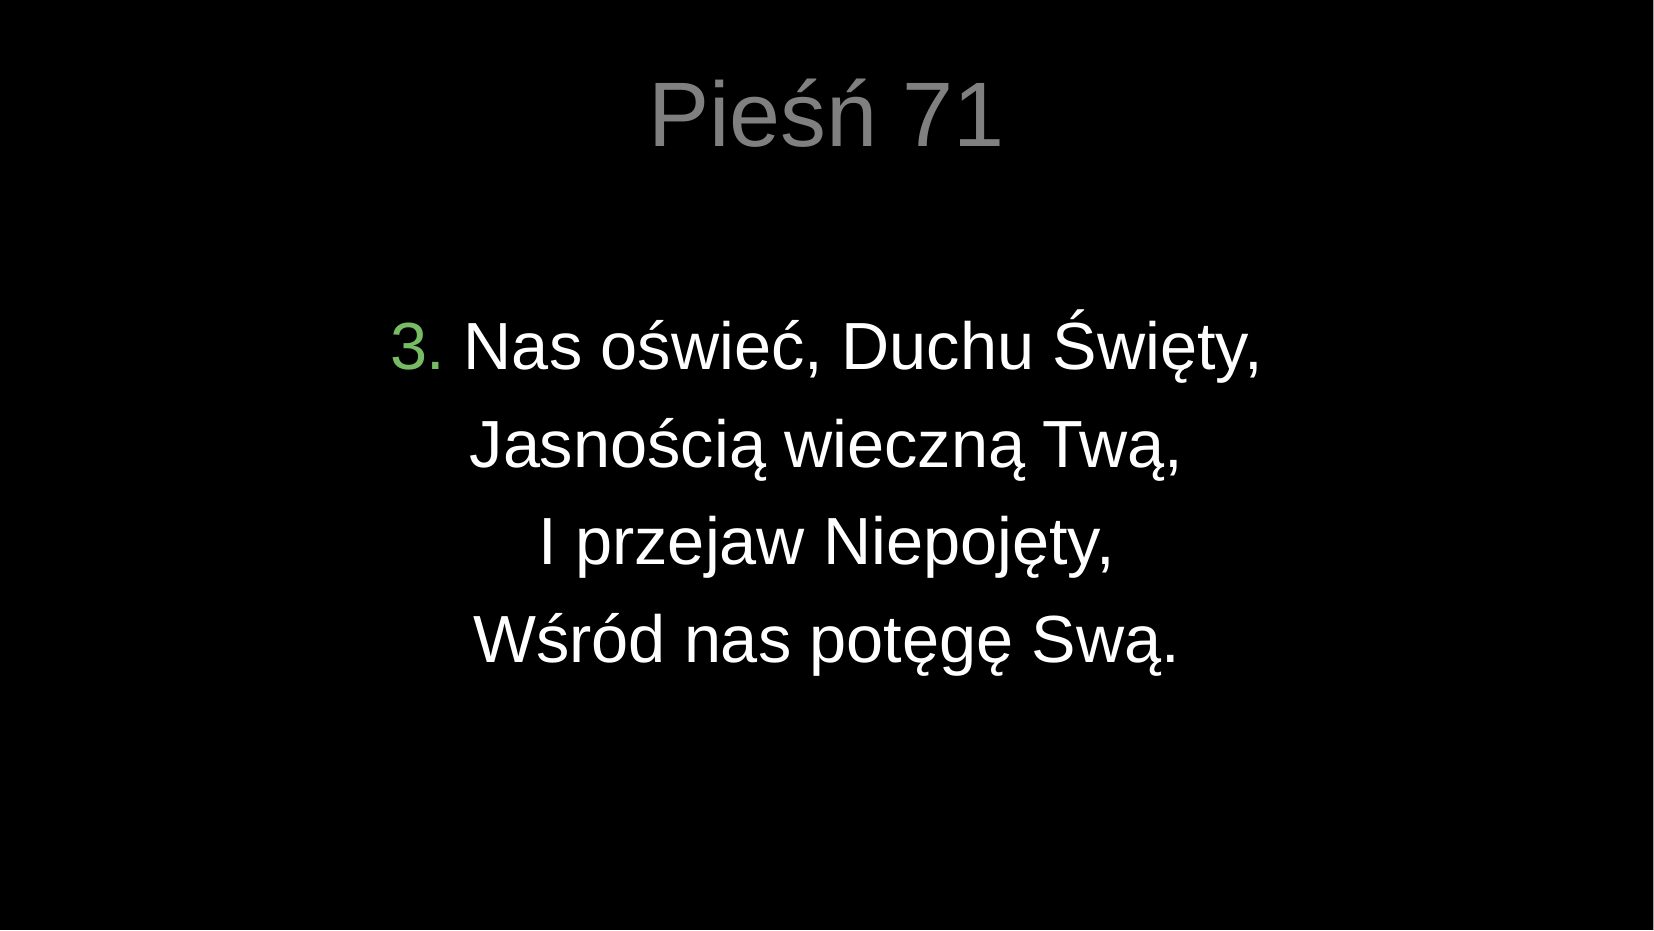

# Pieśń 71
3. Nas oświeć, Duchu Święty,
Jasnością wieczną Twą,
I przejaw Niepojęty,
Wśród nas potęgę Swą.